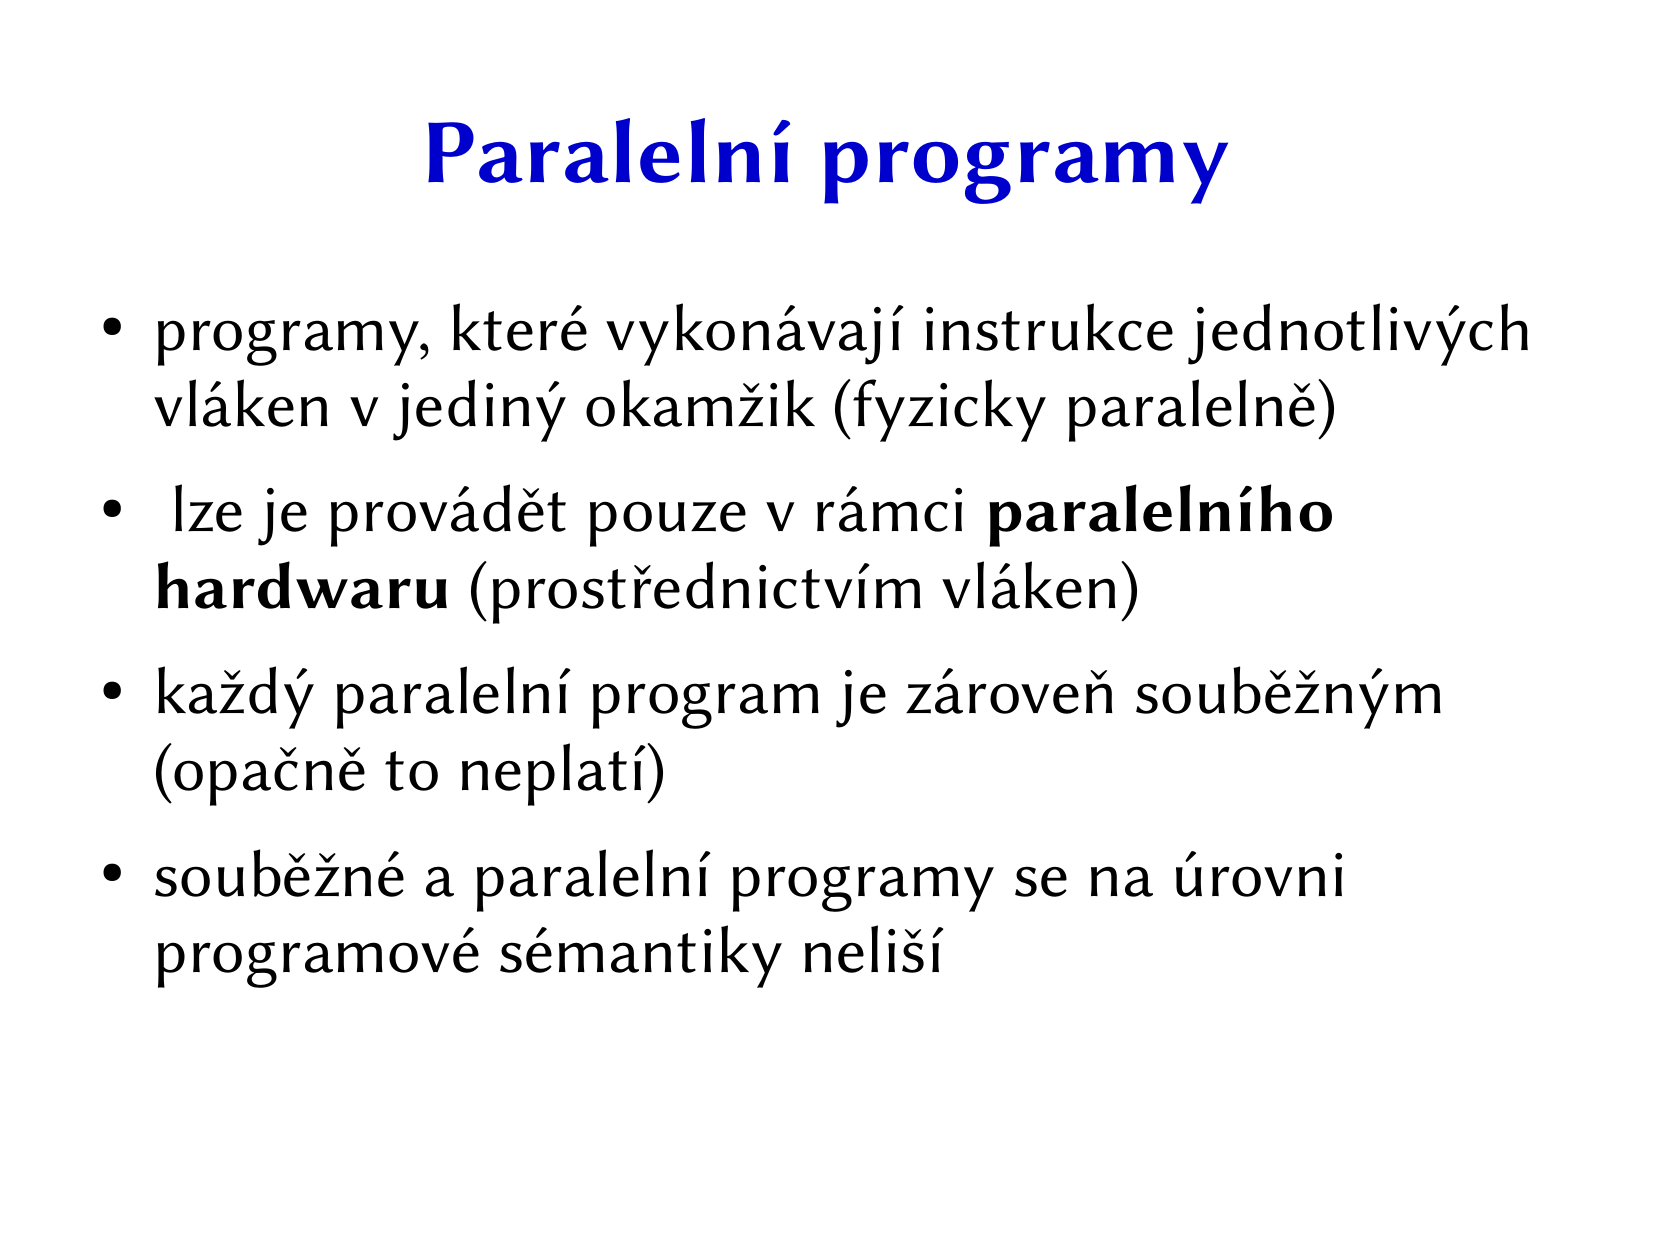

# Paralelní programy
programy, které vykonávají instrukce jednotlivých vláken v jediný okamžik (fyzicky paralelně)
 lze je provádět pouze v rámci paralelního hardwaru (prostřednictvím vláken)
každý paralelní program je zároveň souběžným (opačně to neplatí)
souběžné a paralelní programy se na úrovni programové sémantiky neliší